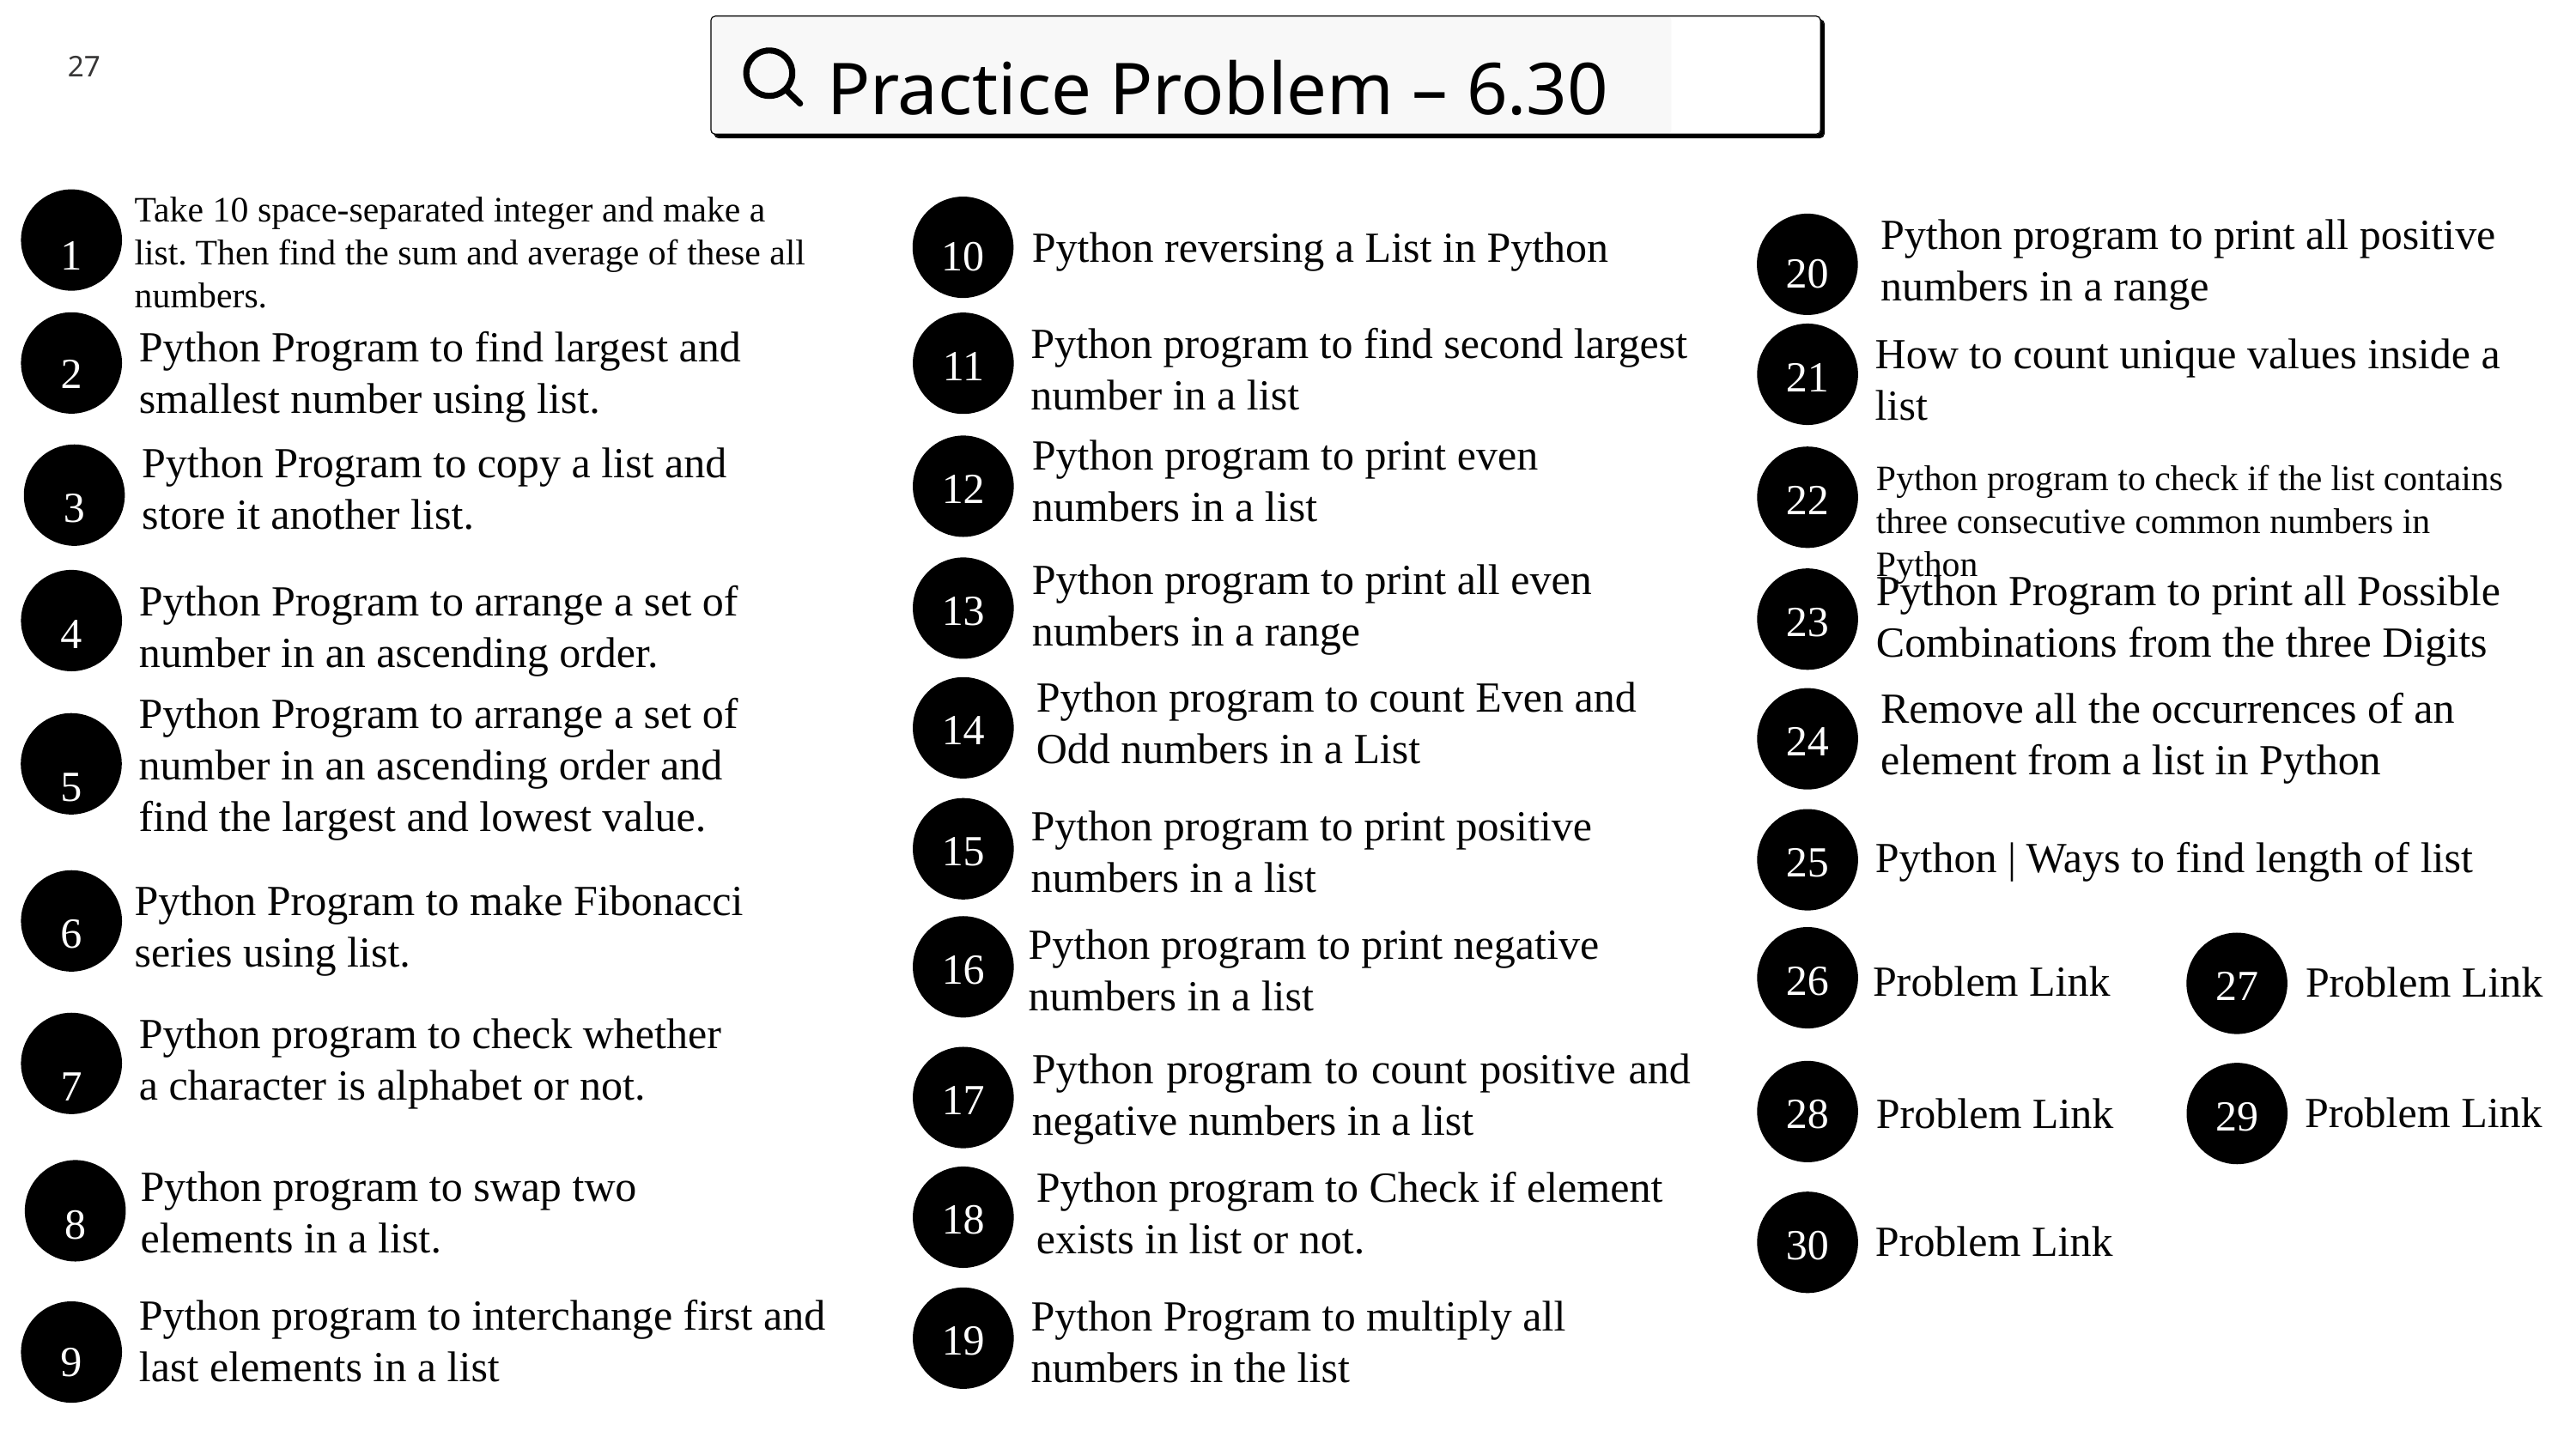

Practice Problem – 6.30
27
1
Take 10 space-separated integer and make a list. Then find the sum and average of these all numbers.
10
Python reversing a List in Python
20
Python program to print all positive numbers in a range
2
Python Program to find largest and smallest number using list.
11
Python program to find second largest number in a list
21
How to count unique values inside a list
Python program to print even numbers in a list
12
Python Program to copy a list and store it another list.
3
22
Python program to check if the list contains three consecutive common numbers in Python
Python program to print all even numbers in a range
13
4
Python Program to arrange a set of number in an ascending order.
Python Program to print all Possible Combinations from the three Digits
23
Python program to count Even and Odd numbers in a List
14
Remove all the occurrences of an element from a list in Python
24
Python Program to arrange a set of number in an ascending order and find the largest and lowest value.
5
15
Python program to print positive numbers in a list
25
Python | Ways to find length of list
6
Python Program to make Fibonacci series using list.
16
Python program to print negative numbers in a list
26
Problem Link
27
Problem Link
Python program to check whether a character is alphabet or not.
7
Python program to count positive and negative numbers in a list
17
28
Problem Link
29
Problem Link
8
Python program to swap two elements in a list.
Python program to Check if element exists in list or not.
18
30
Problem Link
Python program to interchange first and last elements in a list
9
19
Python Program to multiply all numbers in the list